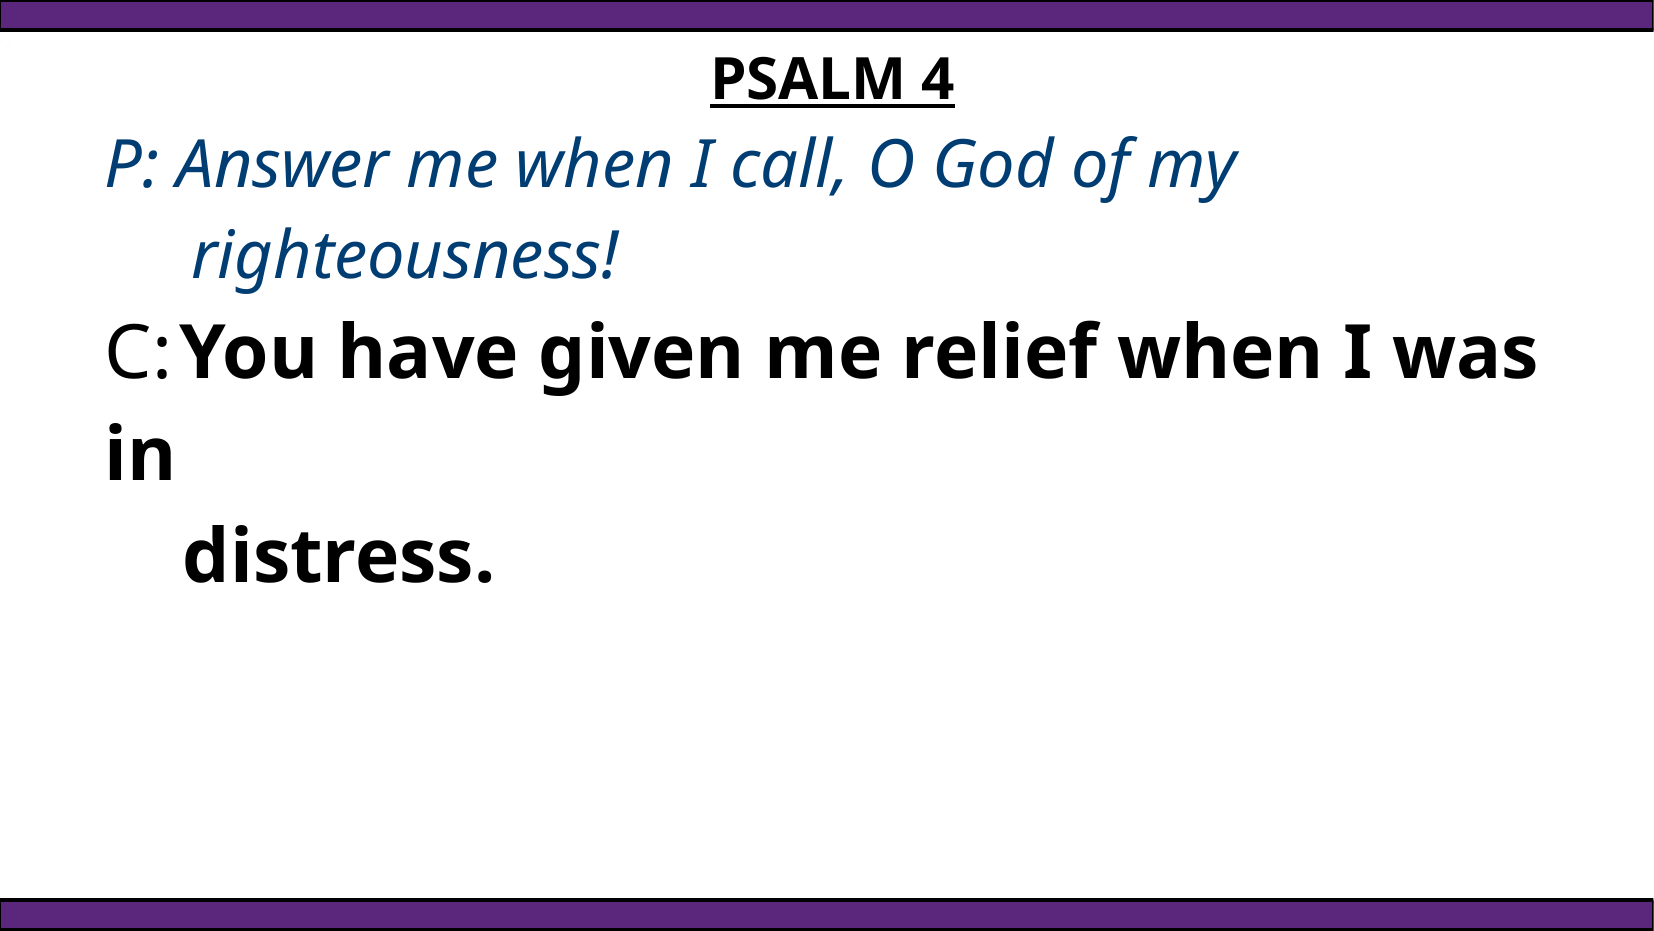

PSALM 4
P: Answer me when I call, O God of my
 righteousness!
C:	You have given me relief when I was in
 distress.